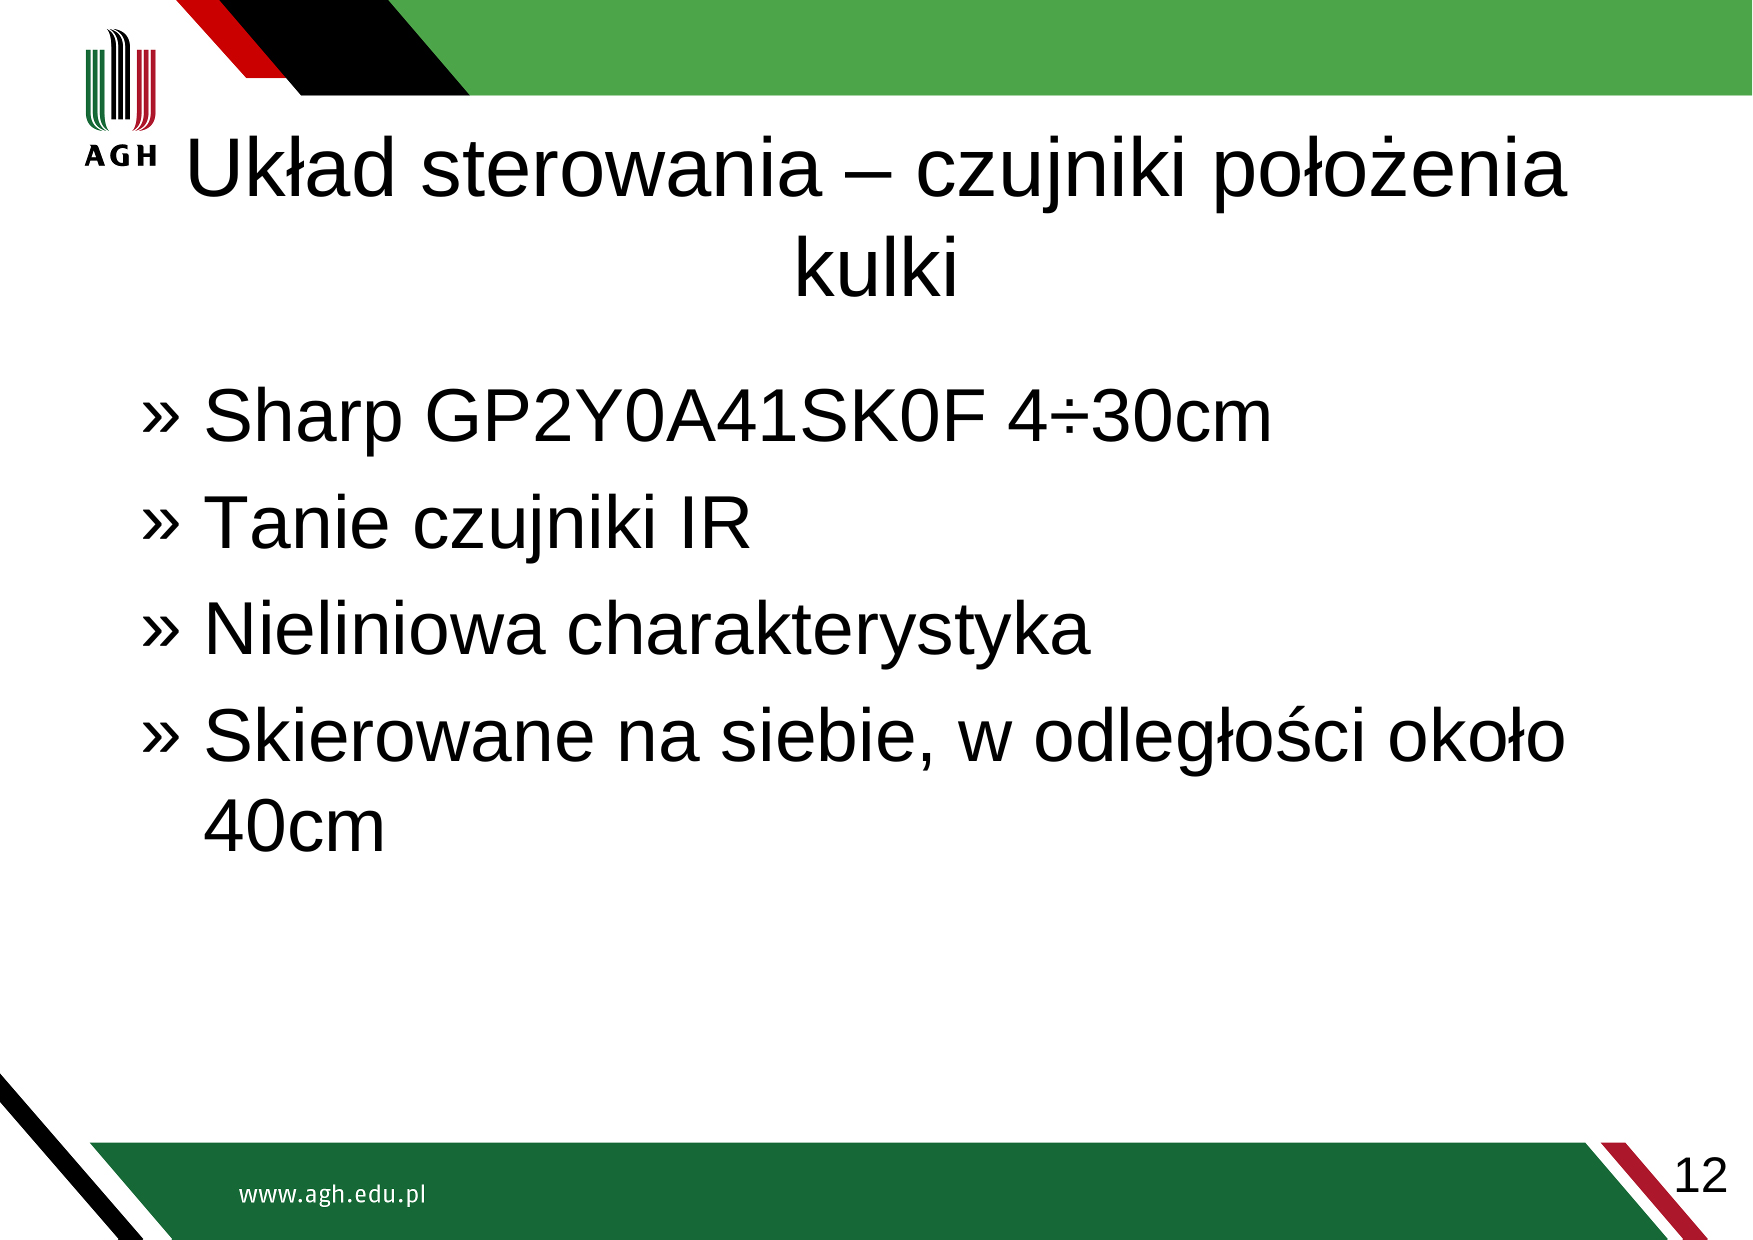

# Układ sterowania – czujniki położenia kulki
Sharp GP2Y0A41SK0F 4÷30cm
Tanie czujniki IR
Nieliniowa charakterystyka
Skierowane na siebie, w odległości około 40cm
12